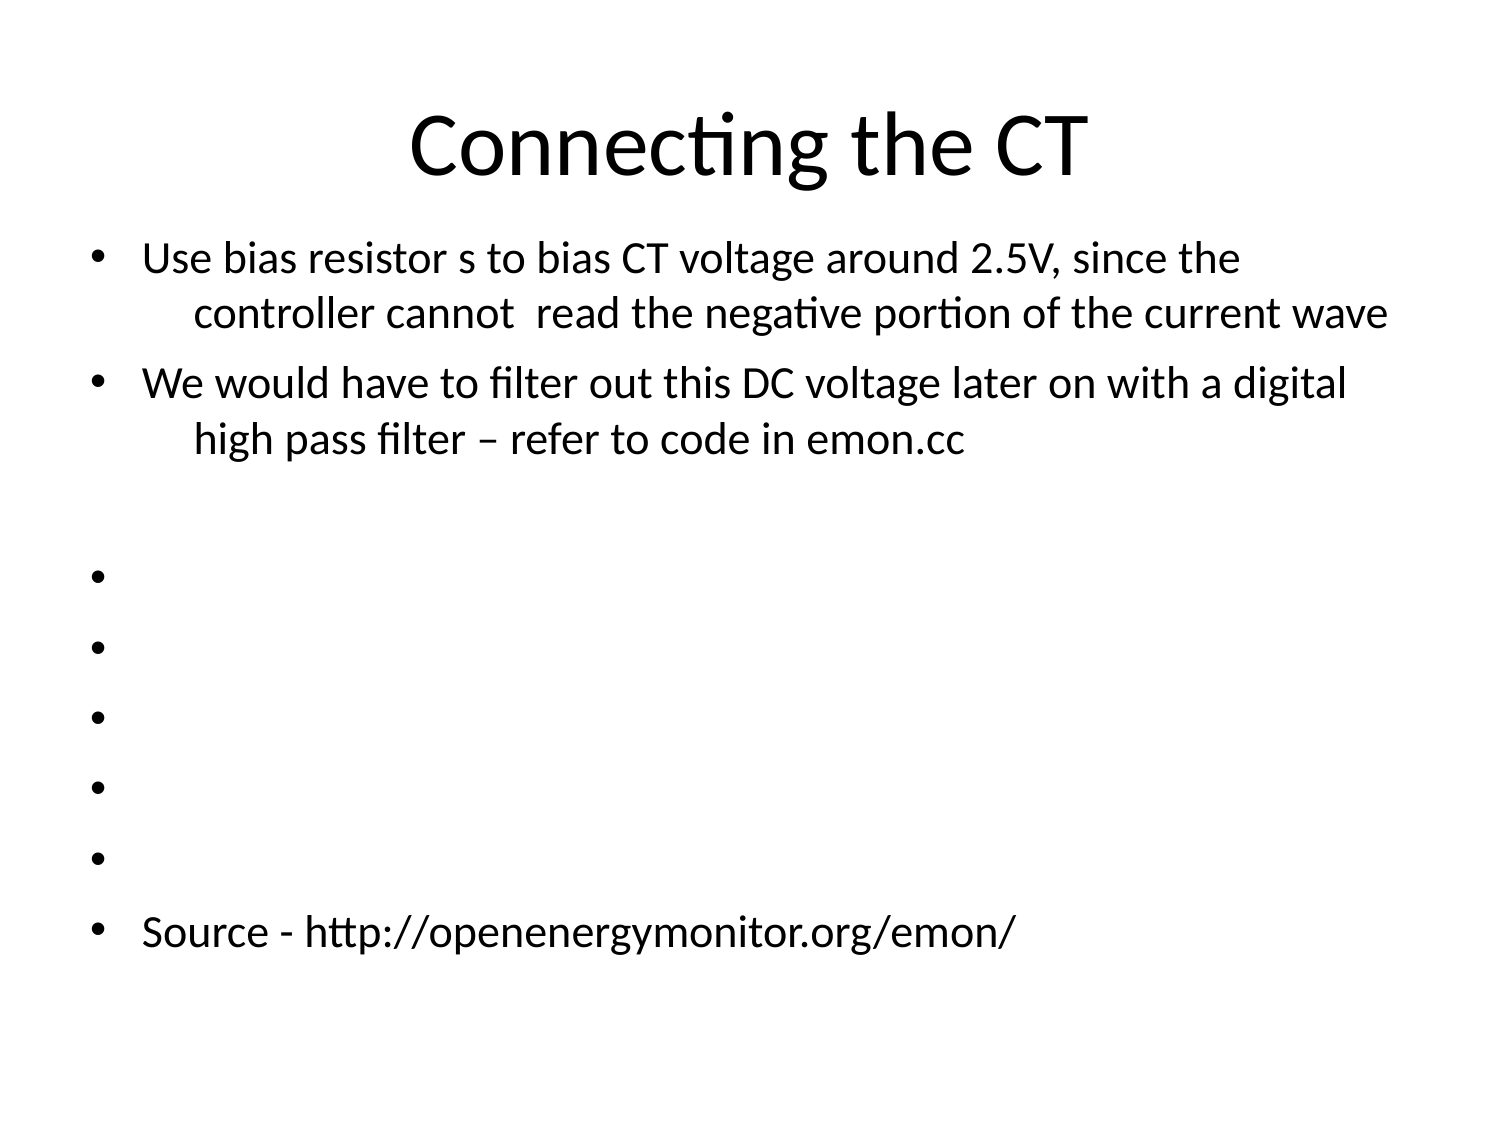

# Connecting the CT
Use bias resistor s to bias CT voltage around 2.5V, since the controller cannot read the negative portion of the current wave
We would have to filter out this DC voltage later on with a digital high pass filter – refer to code in emon.cc
Source - http://openenergymonitor.org/emon/